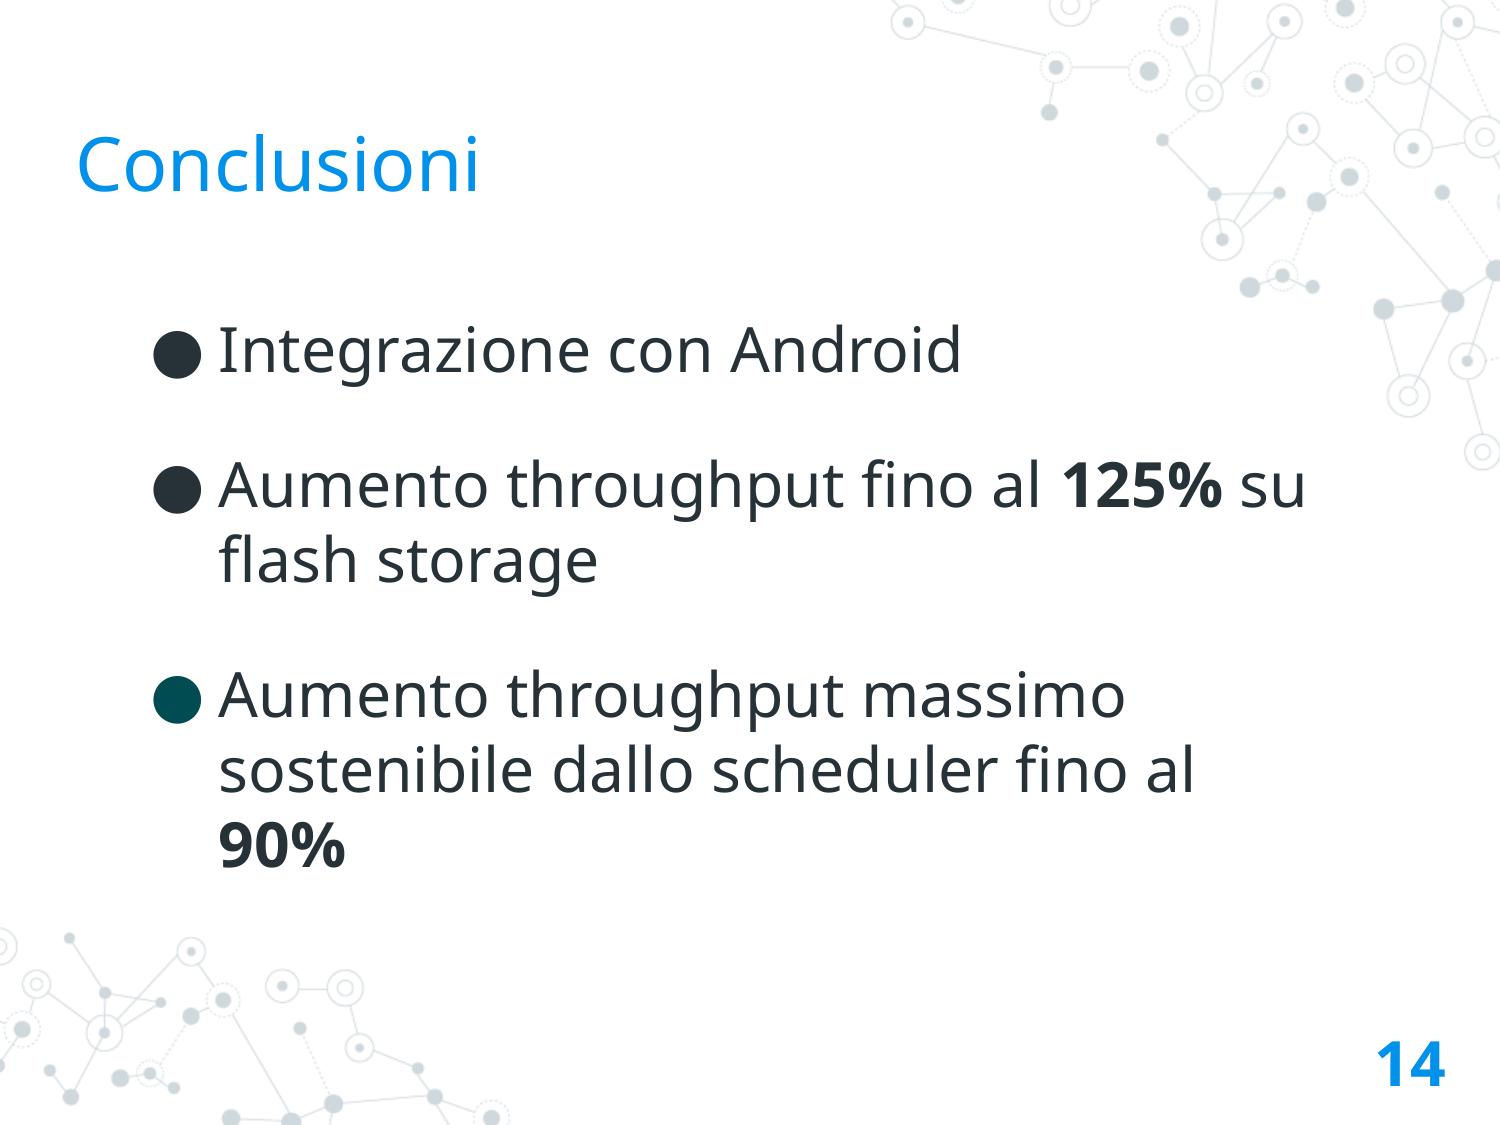

# Conclusioni
Integrazione con Android
Aumento throughput fino al 125% su flash storage
Aumento throughput massimo sostenibile dallo scheduler fino al 90%